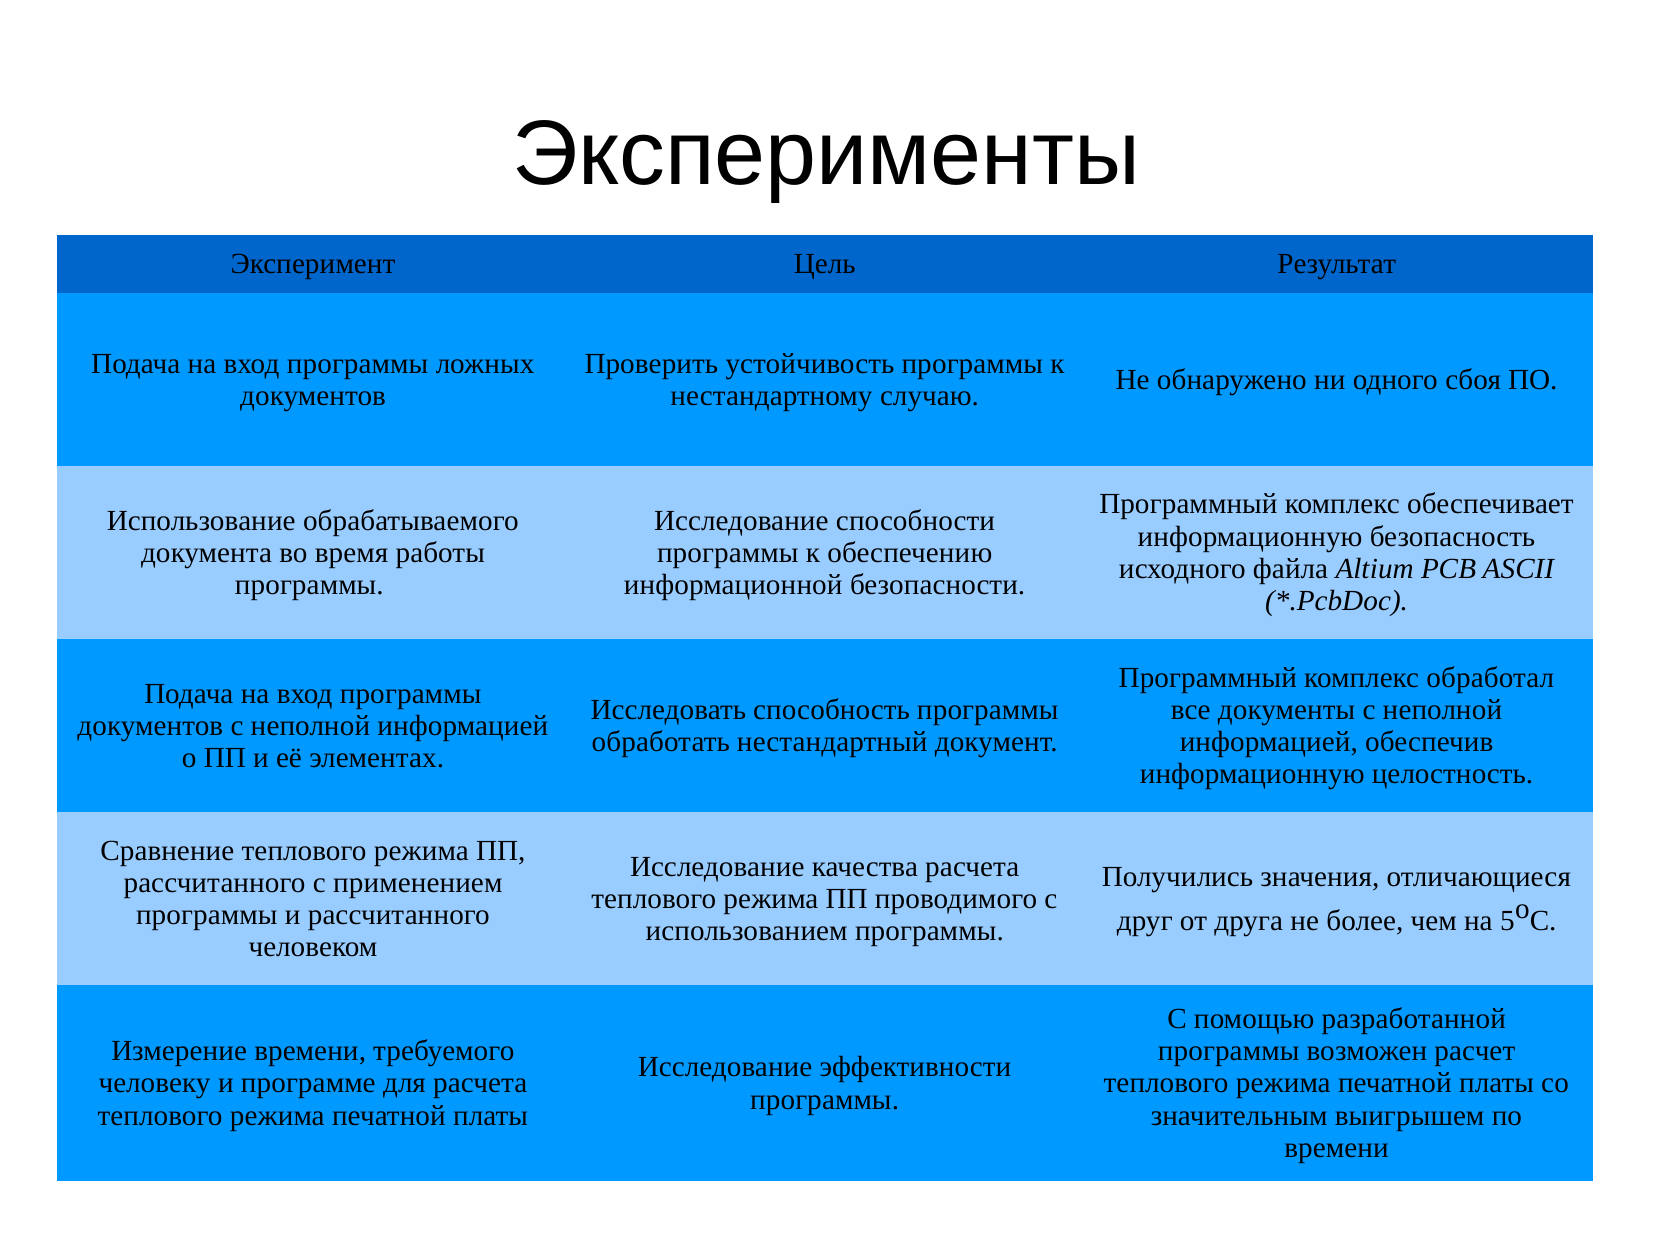

# Эксперименты
| Эксперимент | Цель | Результат |
| --- | --- | --- |
| Подача на вход программы ложных документов | Проверить устойчивость программы к нестандартному случаю. | Не обнаружено ни одного сбоя ПО. |
| Использование обрабатываемого документа во время работы программы. | Исследование способности программы к обеспечению информационной безопасности. | Программный комплекс обеспечивает информационную безопасность исходного файла Altium PCB ASCII (\*.PcbDoc). |
| Подача на вход программы документов с неполной информацией о ПП и её элементах. | Исследовать способность программы обработать нестандартный документ. | Программный комплекс обработал все документы с неполной информацией, обеспечив информационную целостность. |
| Сравнение теплового режима ПП, рассчитанного с применением программы и рассчитанного человеком | Исследование качества расчета теплового режима ПП проводимого с использованием программы. | Получились значения, отличающиеся друг от друга не более, чем на 5оС. |
| Измерение времени, требуемого человеку и программе для расчета теплового режима печатной платы | Исследование эффективности программы. | С помощью разработанной программы возможен расчет теплового режима печатной платы со значительным выигрышем по времени |